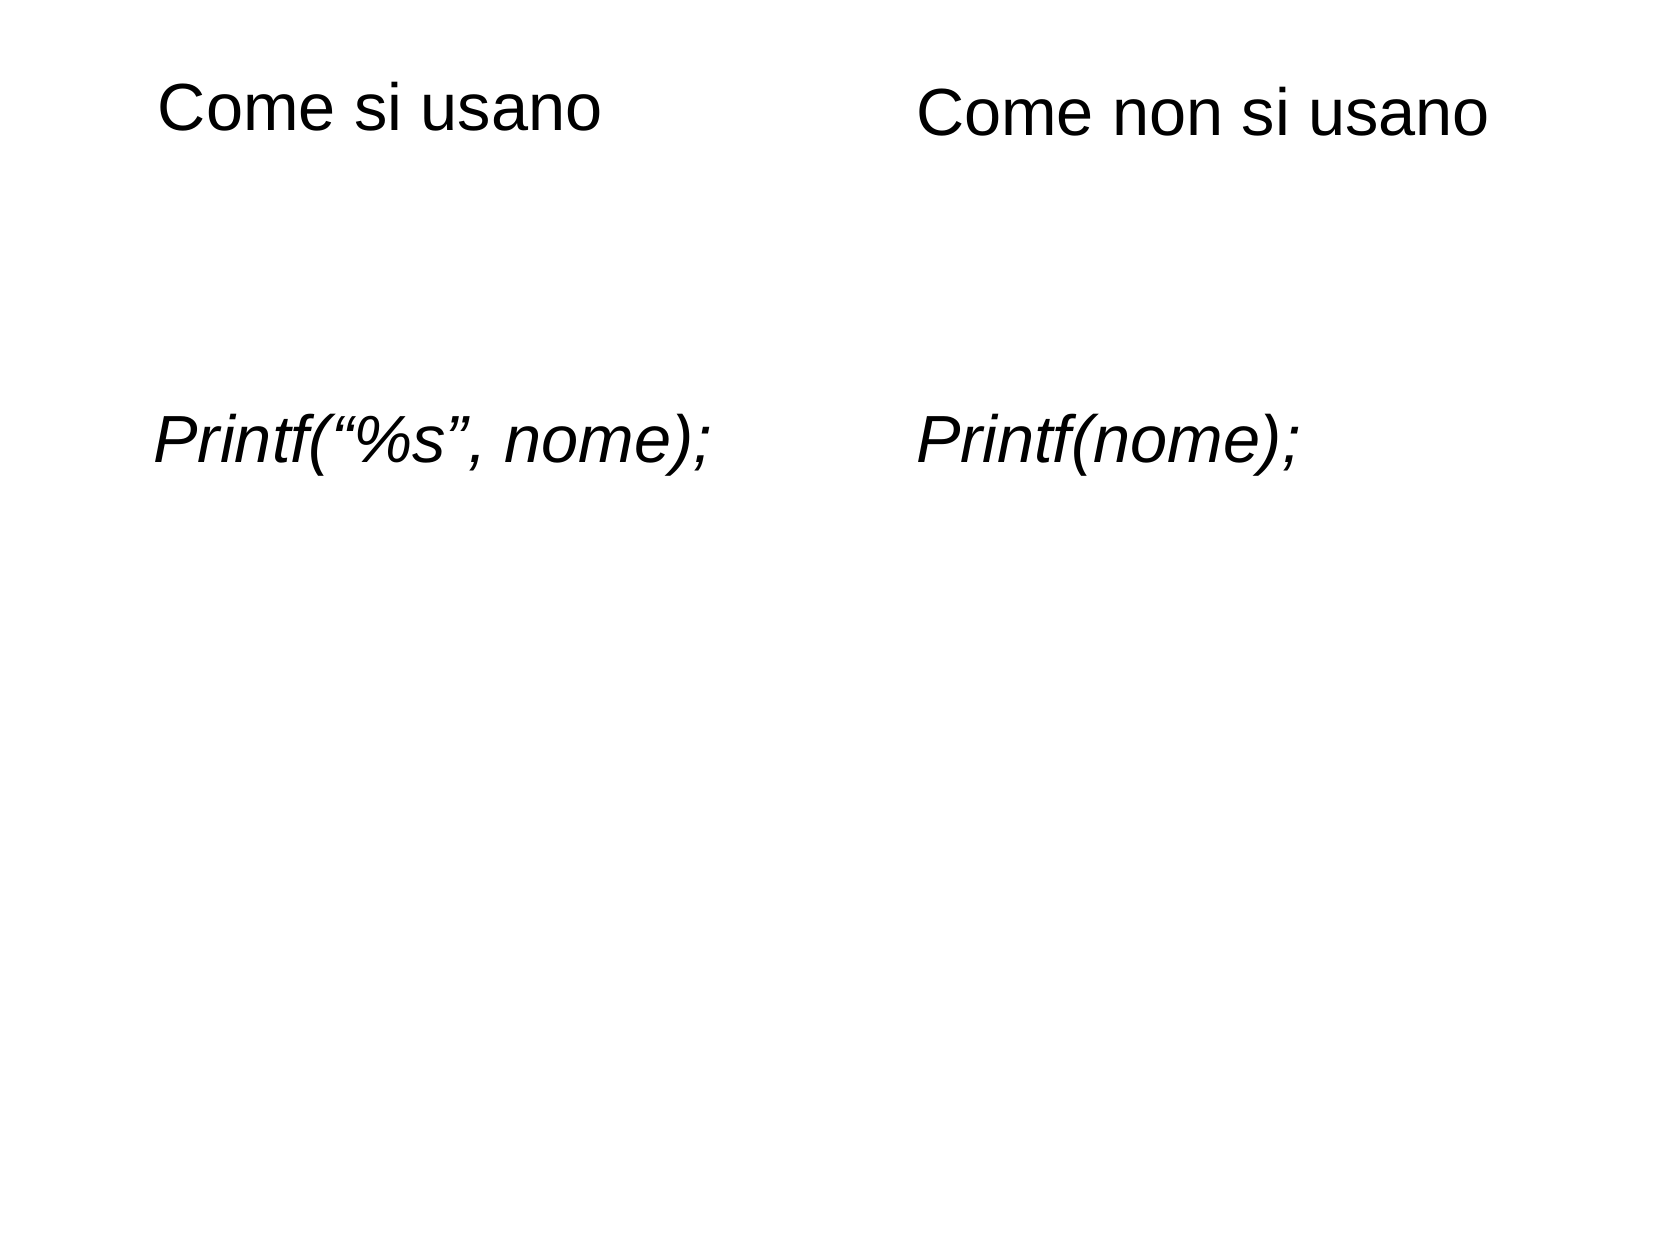

# Come si usano
Come non si usano
Printf(“%s”, nome);
Printf(nome);